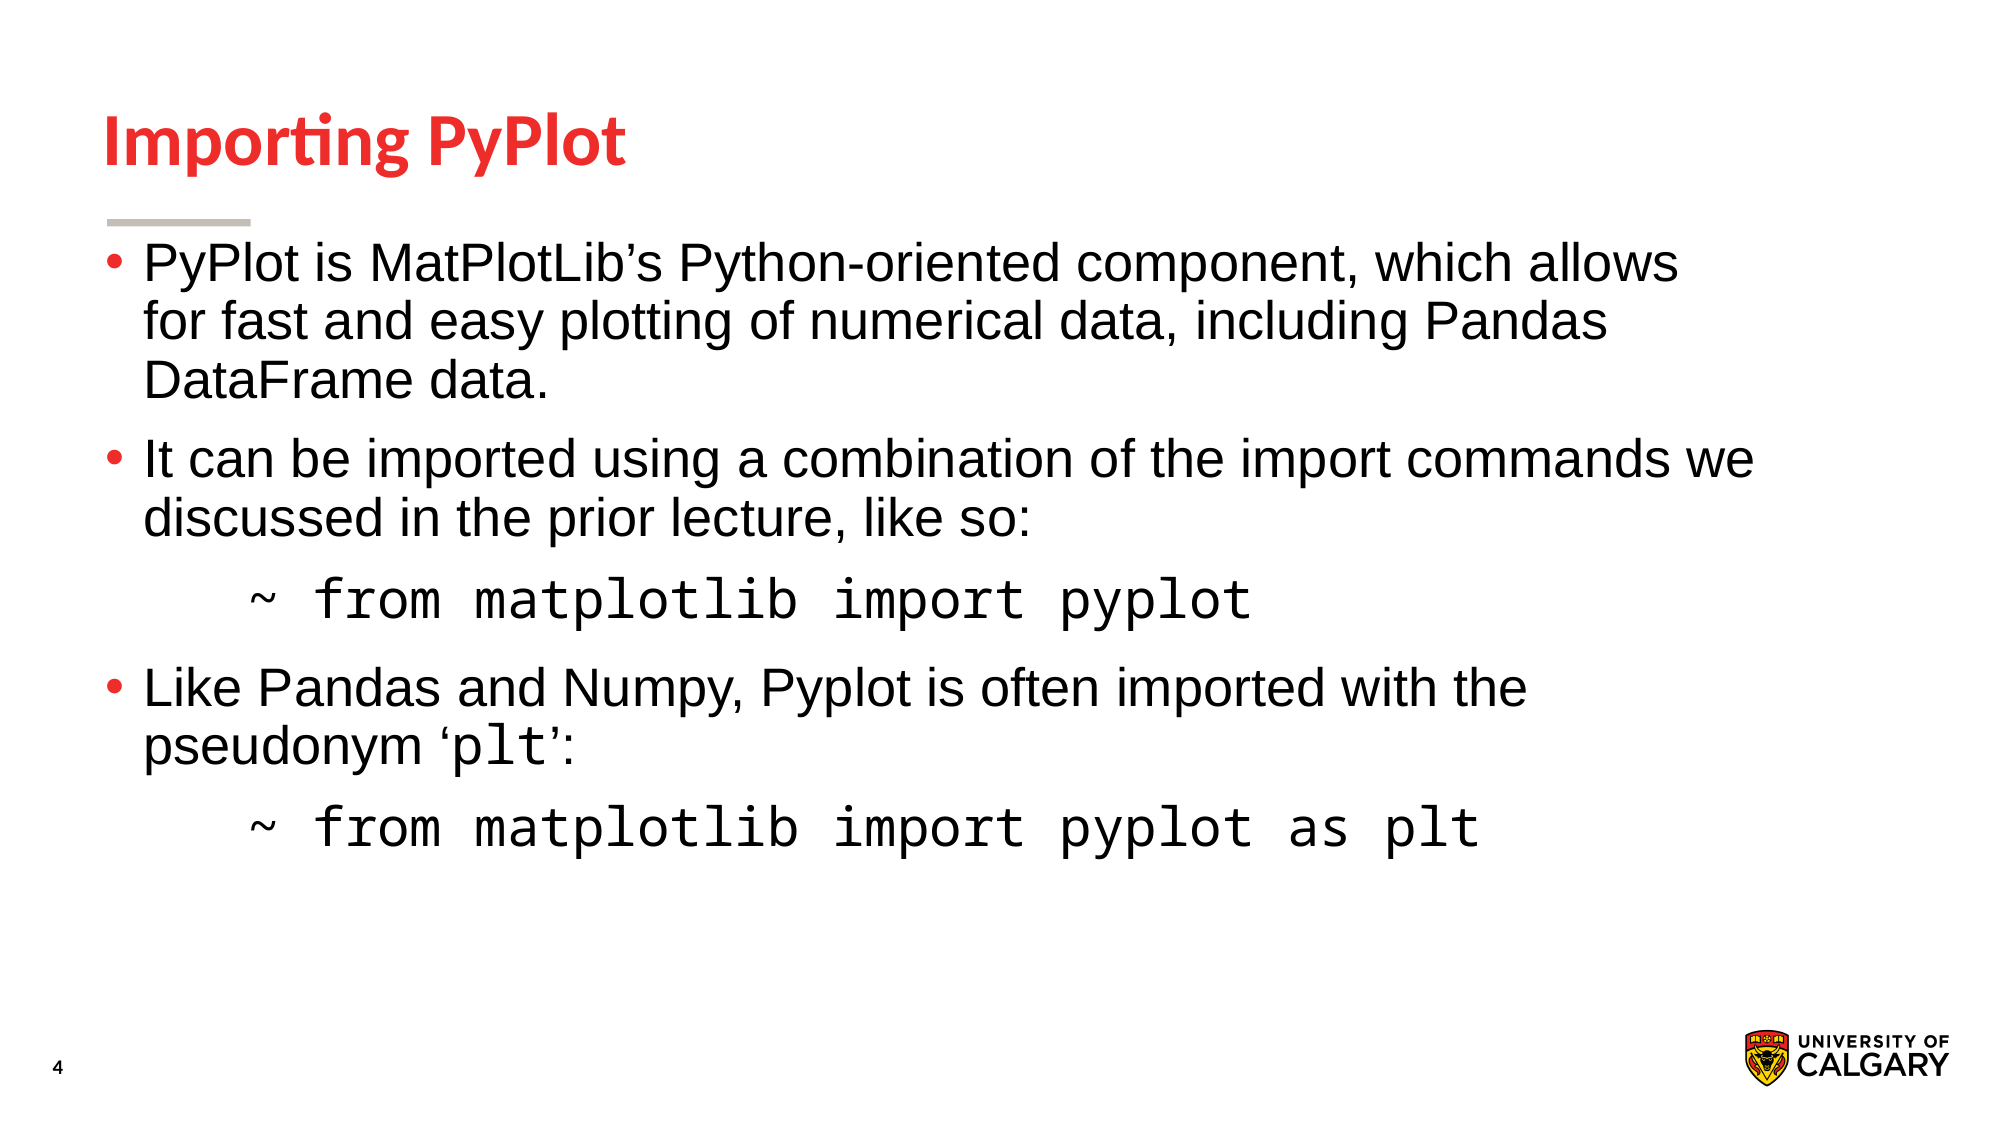

# Importing PyPlot
PyPlot is MatPlotLib’s Python-oriented component, which allows for fast and easy plotting of numerical data, including Pandas DataFrame data.
It can be imported using a combination of the import commands we discussed in the prior lecture, like so:
~ from matplotlib import pyplot
Like Pandas and Numpy, Pyplot is often imported with the pseudonym ‘plt’:
~ from matplotlib import pyplot as plt